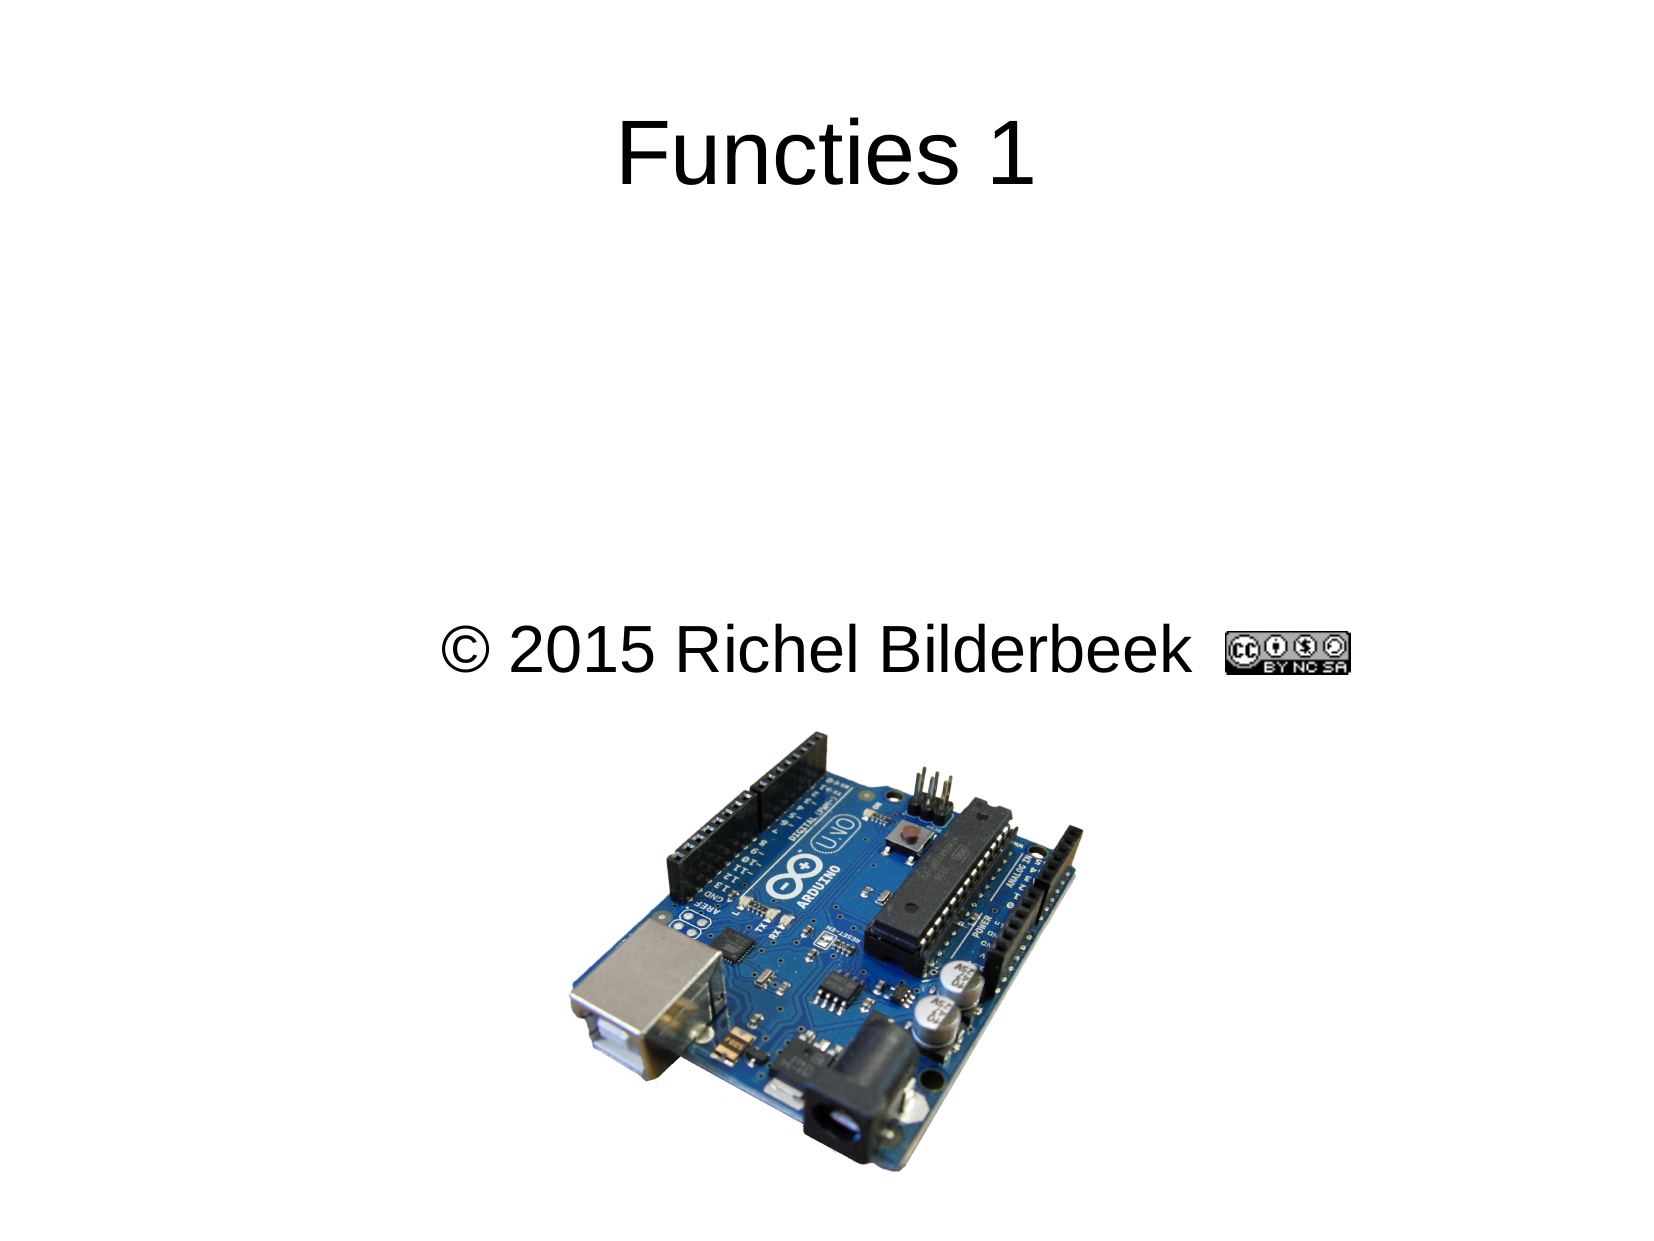

# Functies 1
© 2015 Richel Bilderbeek